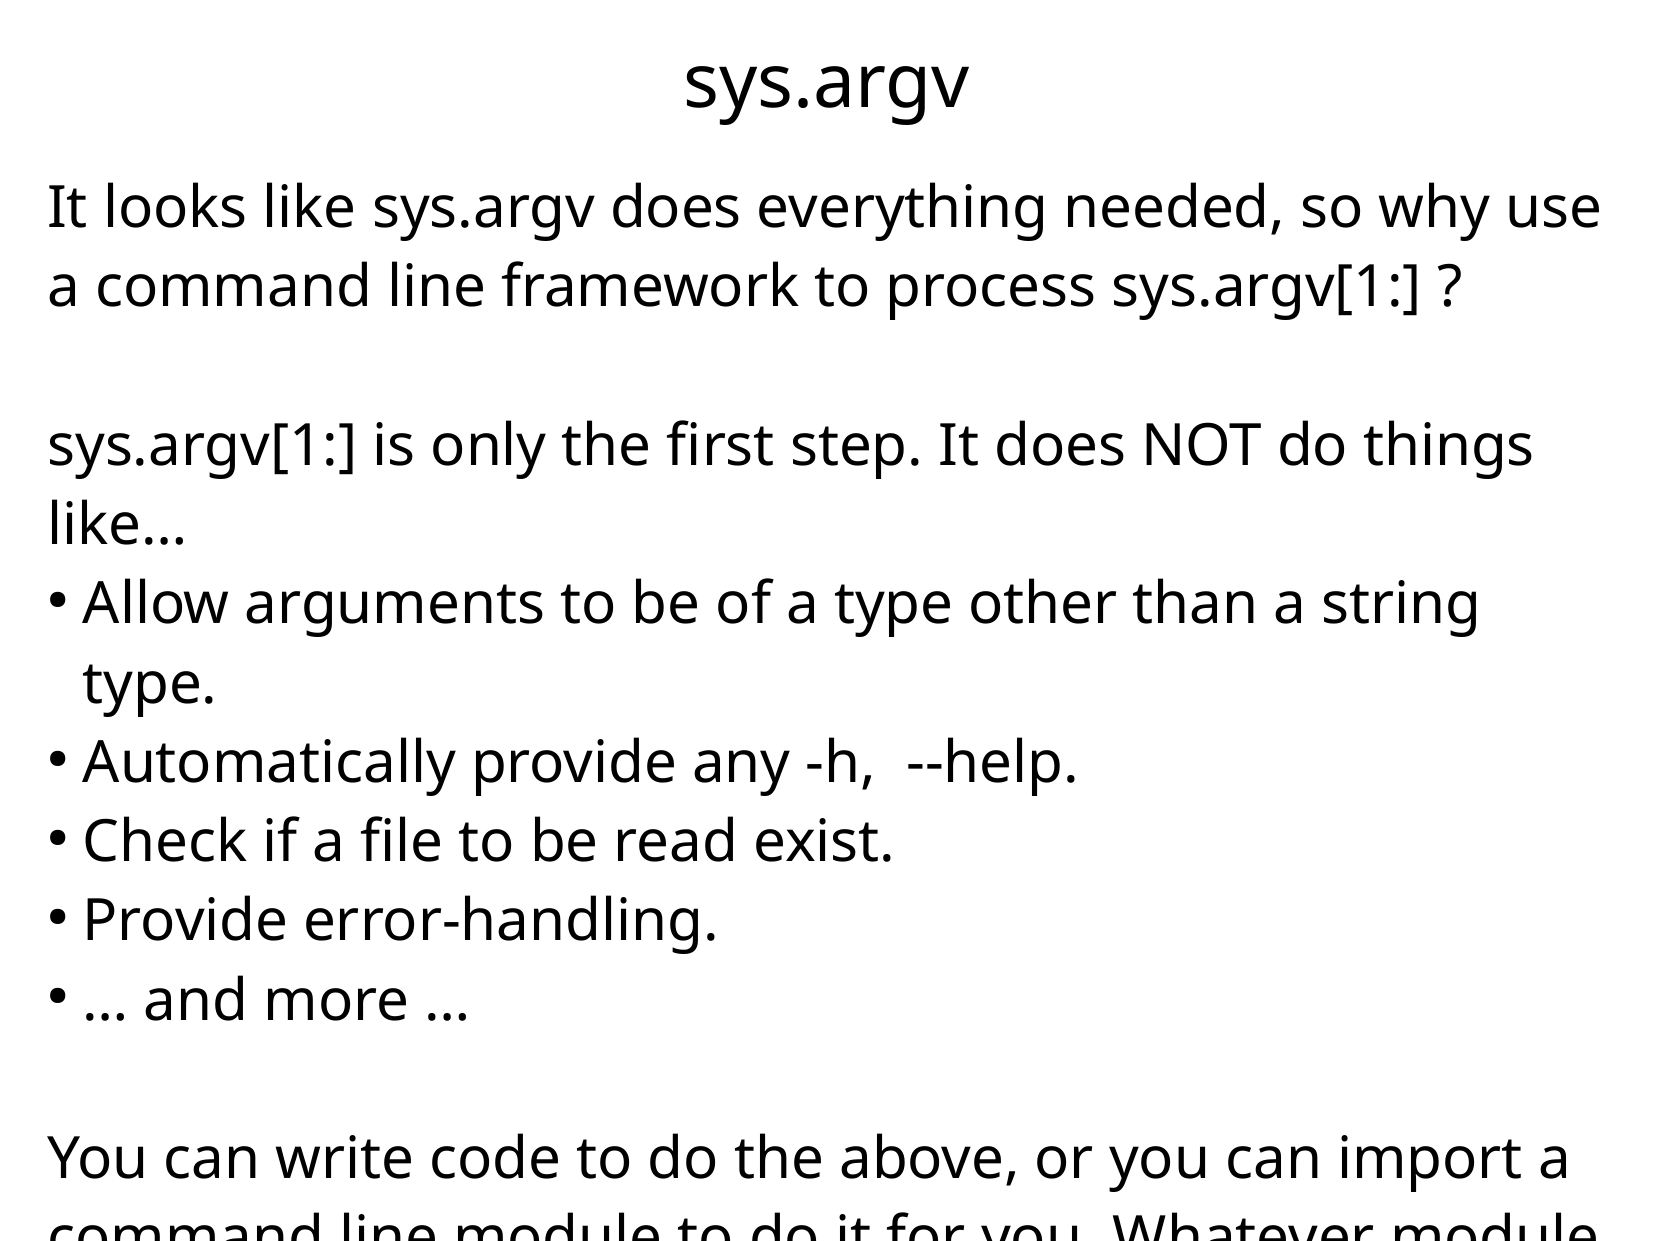

# sys.argv
It looks like sys.argv does everything needed, so why use a command line framework to process sys.argv[1:] ?
sys.argv[1:] is only the first step. It does NOT do things like…
Allow arguments to be of a type other than a string type.
Automatically provide any -h, --help.
Check if a file to be read exist.
Provide error-handling.
… and more …
You can write code to do the above, or you can import a command line module to do it for you. Whatever module you use, it most likely starts with something like this...
import sys
args = sys.argv[1:]